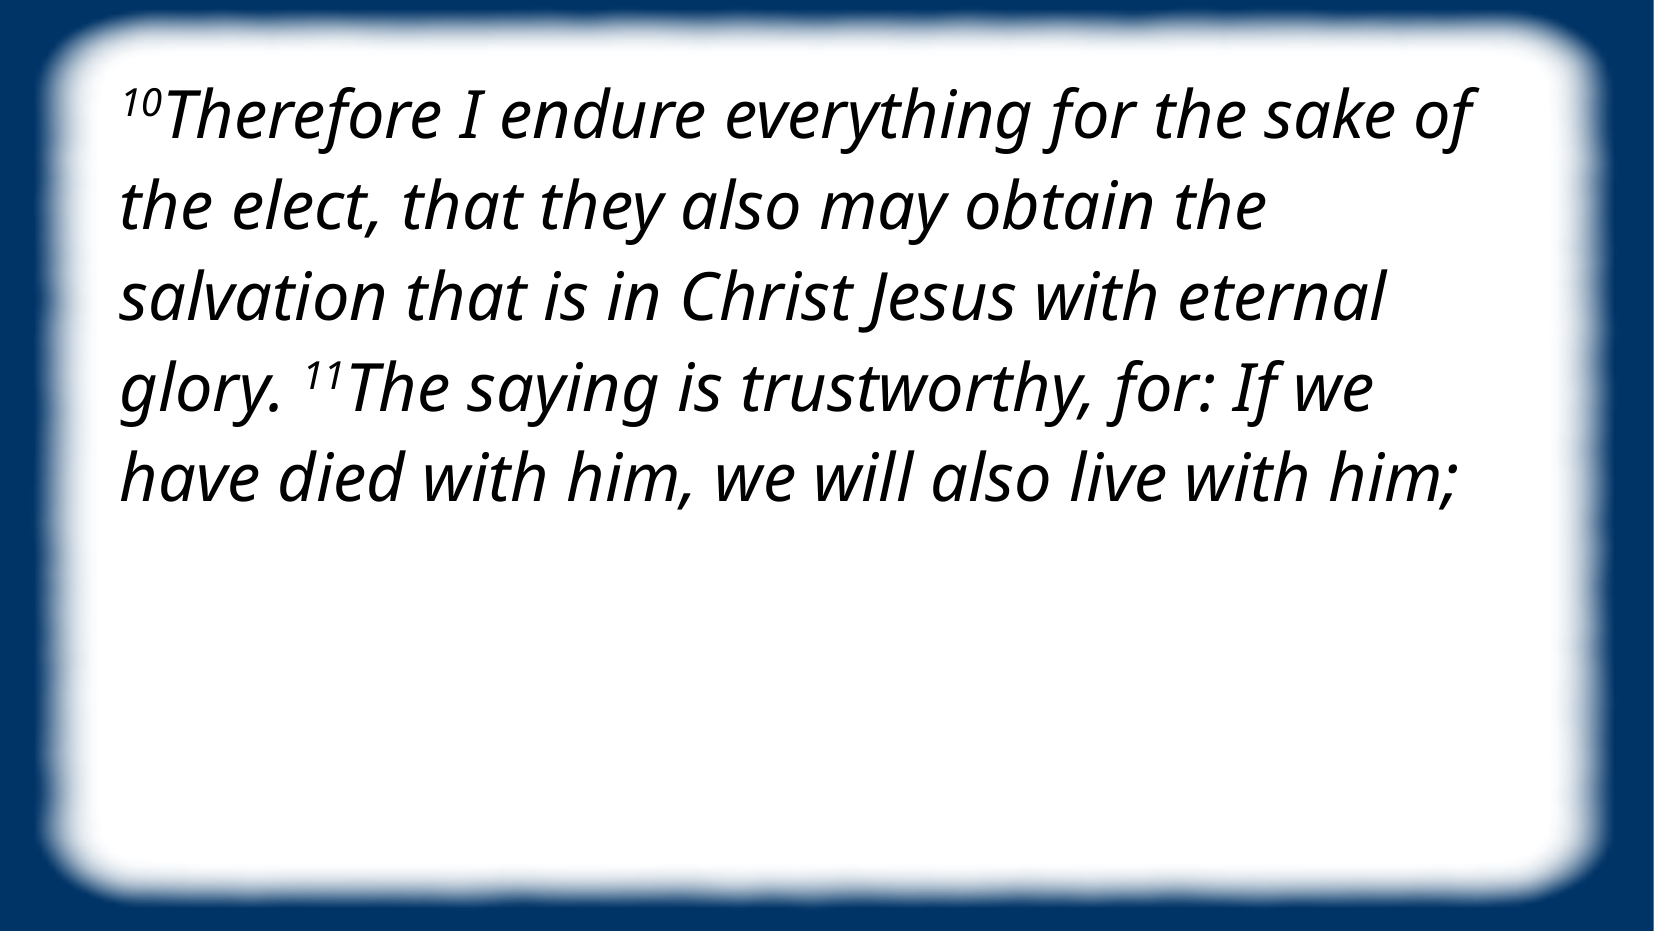

10Therefore I endure everything for the sake of the elect, that they also may obtain the salvation that is in Christ Jesus with eternal glory. 11The saying is trustworthy, for: If we have died with him, we will also live with him;